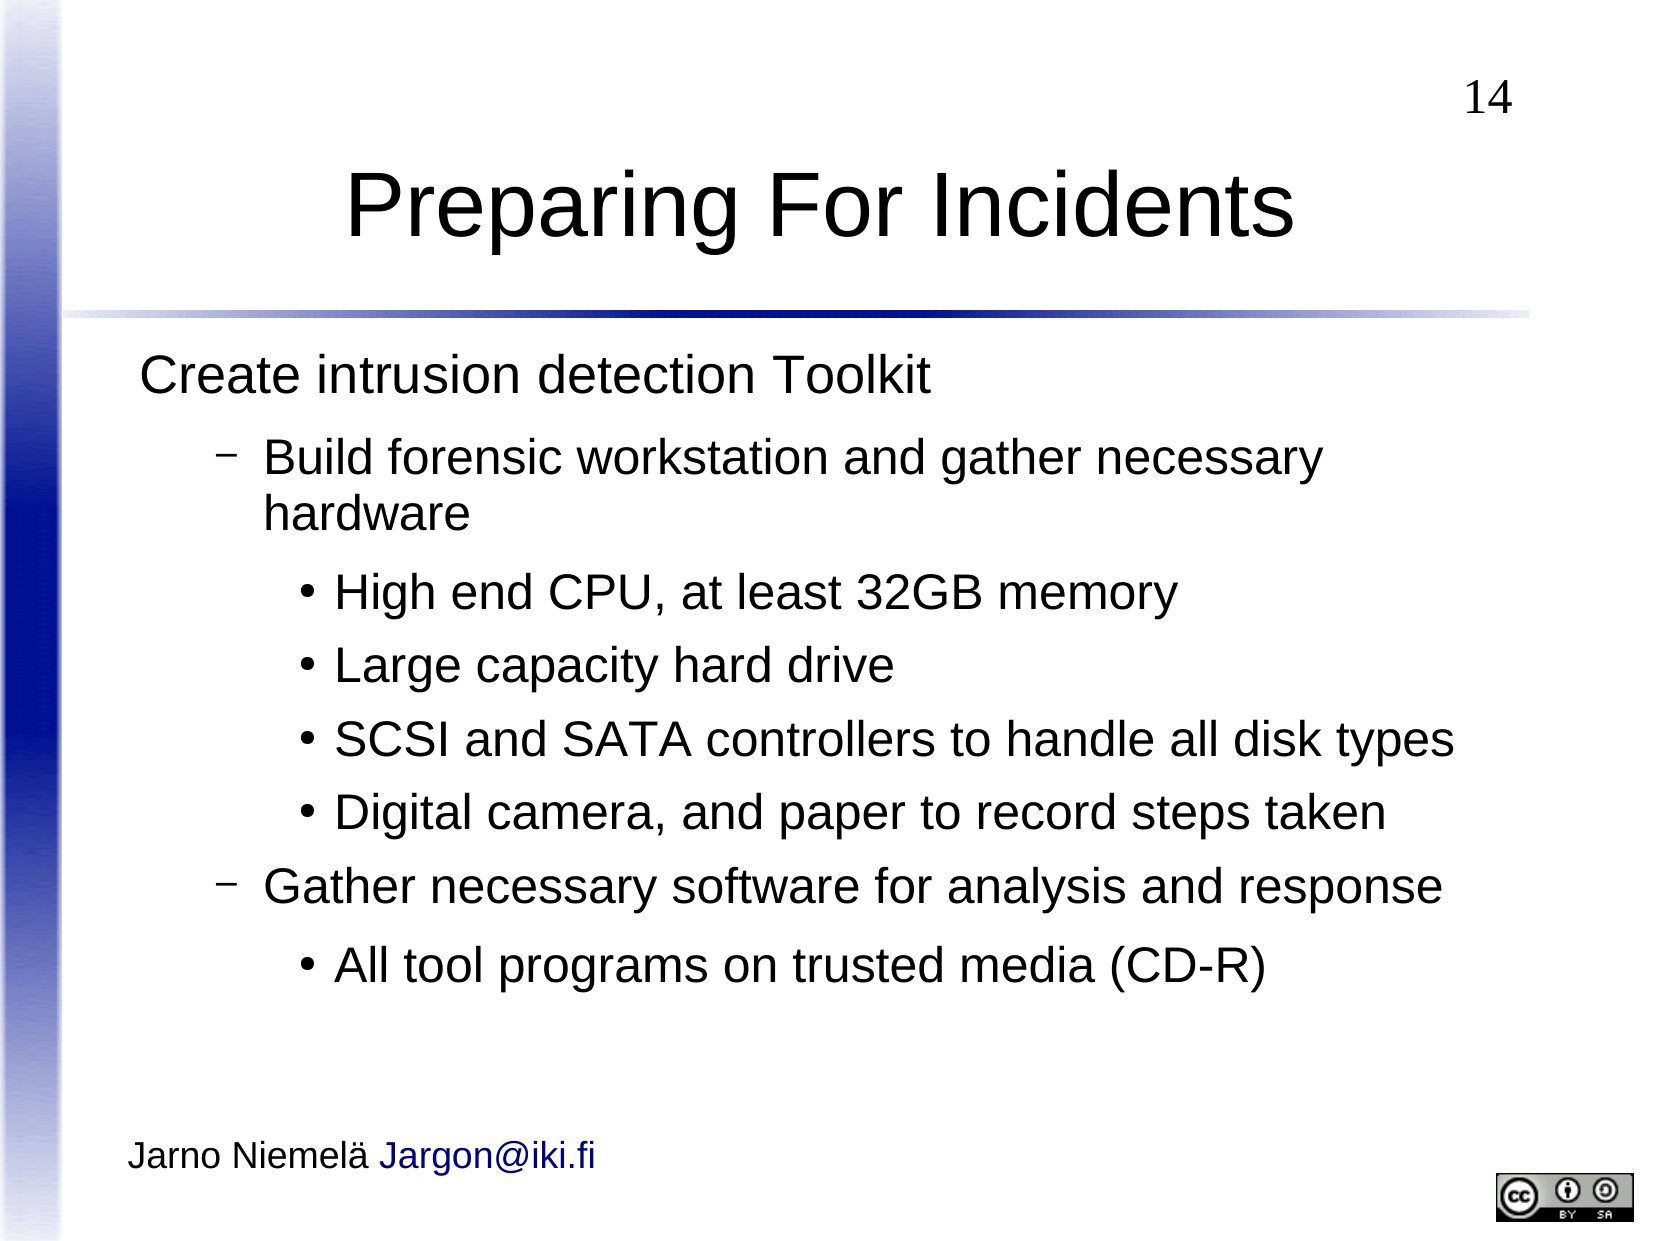

# Preparing For Incidents
Create intrusion detection Toolkit
Build forensic workstation and gather necessary hardware
High end CPU, at least 32GB memory
Large capacity hard drive
SCSI and SATA controllers to handle all disk types
Digital camera, and paper to record steps taken
Gather necessary software for analysis and response
All tool programs on trusted media (CD-R)